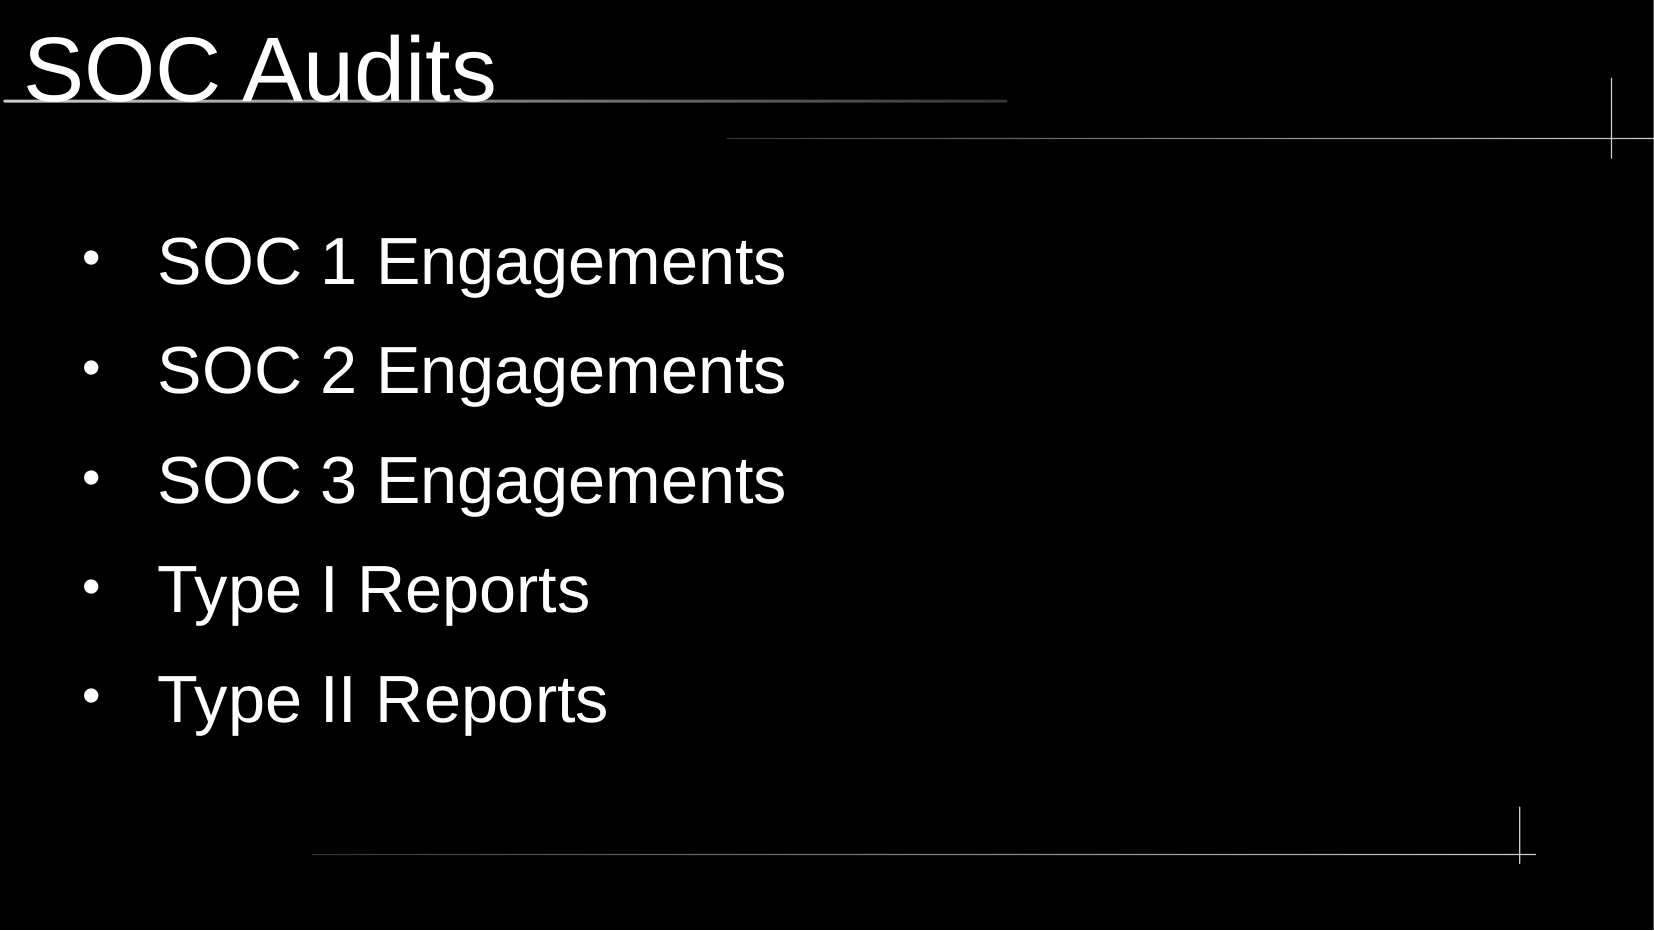

# SOC Audits
SOC 1 Engagements
SOC 2 Engagements
SOC 3 Engagements
Type I Reports
Type II Reports